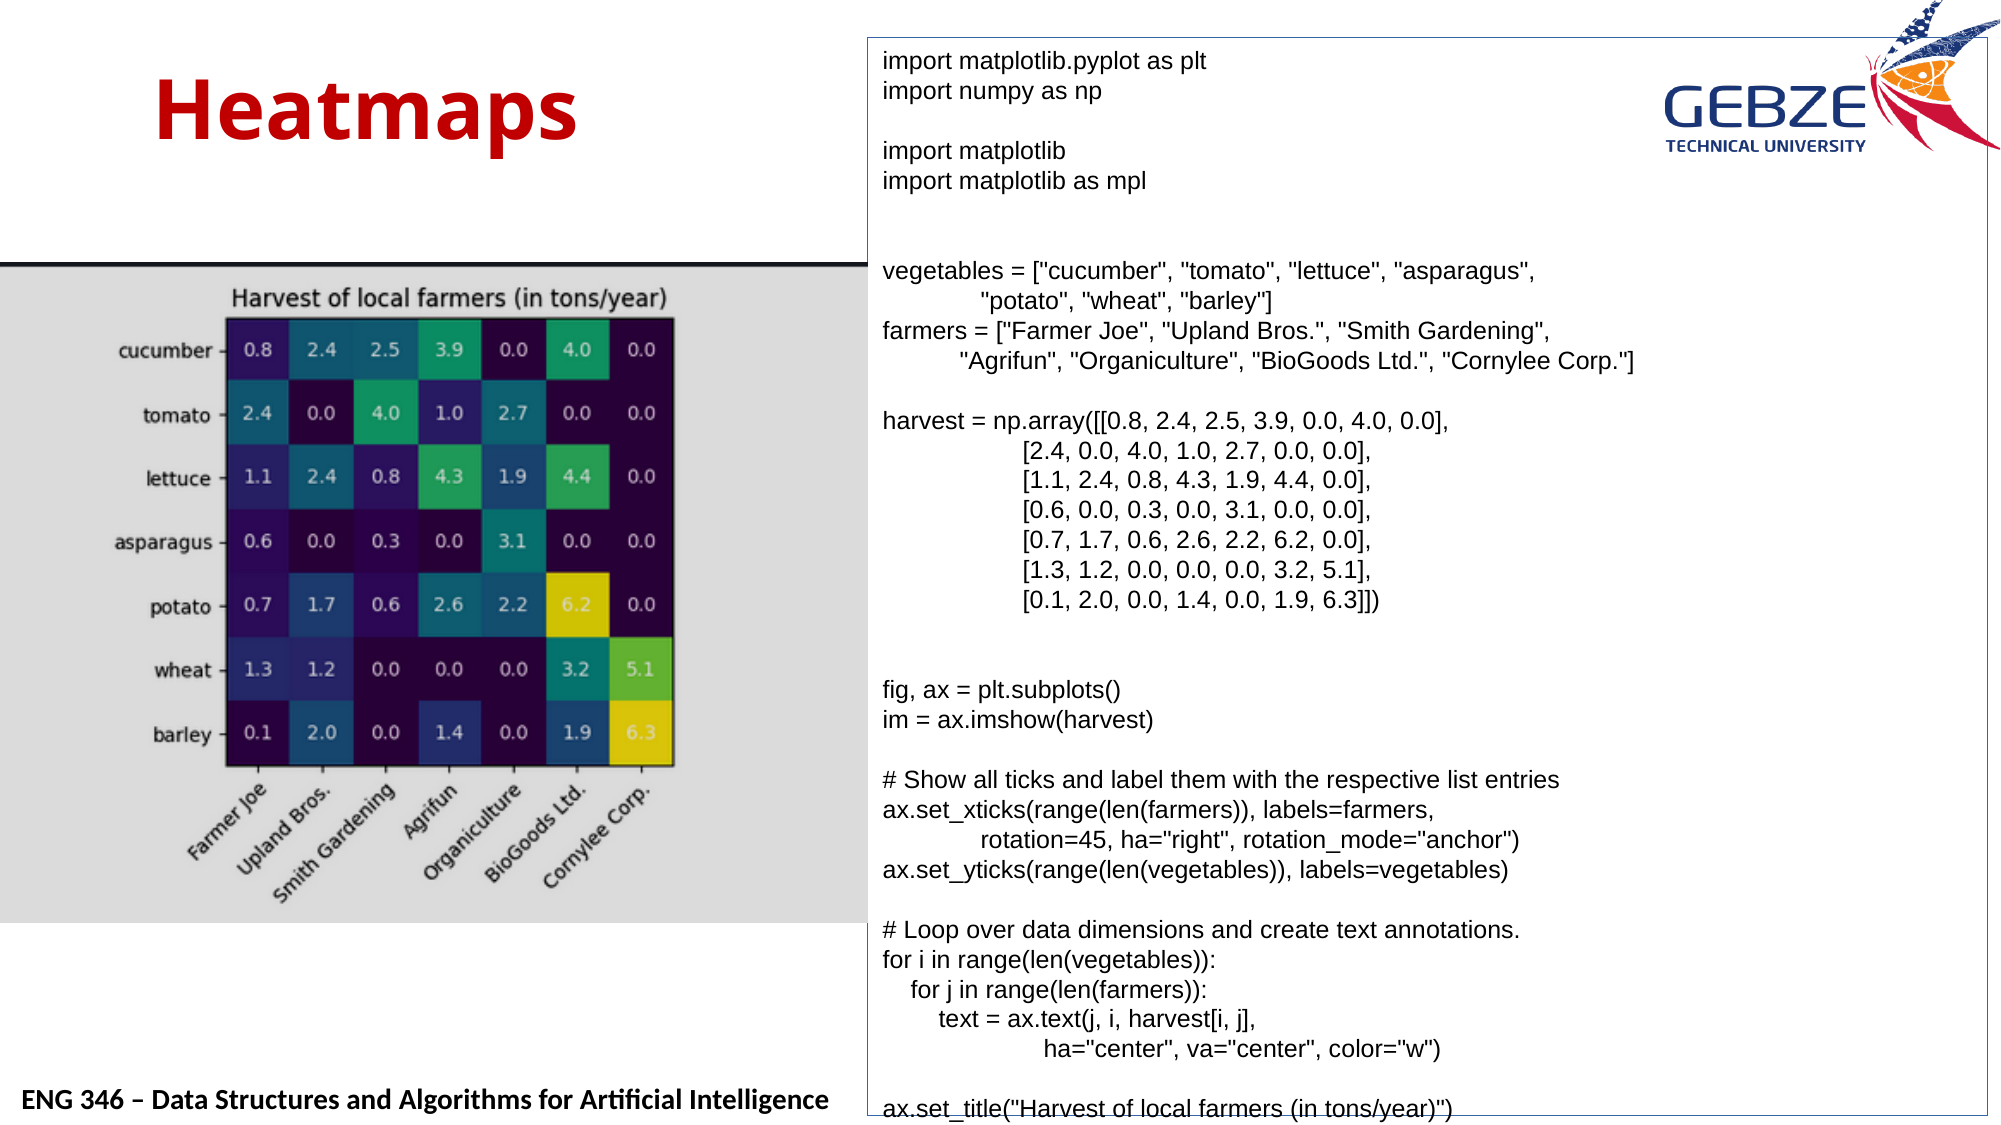

import matplotlib.pyplot as plt
import numpy as np
import matplotlib
import matplotlib as mpl
vegetables = ["cucumber", "tomato", "lettuce", "asparagus",
 "potato", "wheat", "barley"]
farmers = ["Farmer Joe", "Upland Bros.", "Smith Gardening",
 "Agrifun", "Organiculture", "BioGoods Ltd.", "Cornylee Corp."]
harvest = np.array([[0.8, 2.4, 2.5, 3.9, 0.0, 4.0, 0.0],
 [2.4, 0.0, 4.0, 1.0, 2.7, 0.0, 0.0],
 [1.1, 2.4, 0.8, 4.3, 1.9, 4.4, 0.0],
 [0.6, 0.0, 0.3, 0.0, 3.1, 0.0, 0.0],
 [0.7, 1.7, 0.6, 2.6, 2.2, 6.2, 0.0],
 [1.3, 1.2, 0.0, 0.0, 0.0, 3.2, 5.1],
 [0.1, 2.0, 0.0, 1.4, 0.0, 1.9, 6.3]])
fig, ax = plt.subplots()
im = ax.imshow(harvest)
# Show all ticks and label them with the respective list entries
ax.set_xticks(range(len(farmers)), labels=farmers,
 rotation=45, ha="right", rotation_mode="anchor")
ax.set_yticks(range(len(vegetables)), labels=vegetables)
# Loop over data dimensions and create text annotations.
for i in range(len(vegetables)):
 for j in range(len(farmers)):
 text = ax.text(j, i, harvest[i, j],
 ha="center", va="center", color="w")
ax.set_title("Harvest of local farmers (in tons/year)")
fig.tight_layout()
plt.show()
# Heatmaps